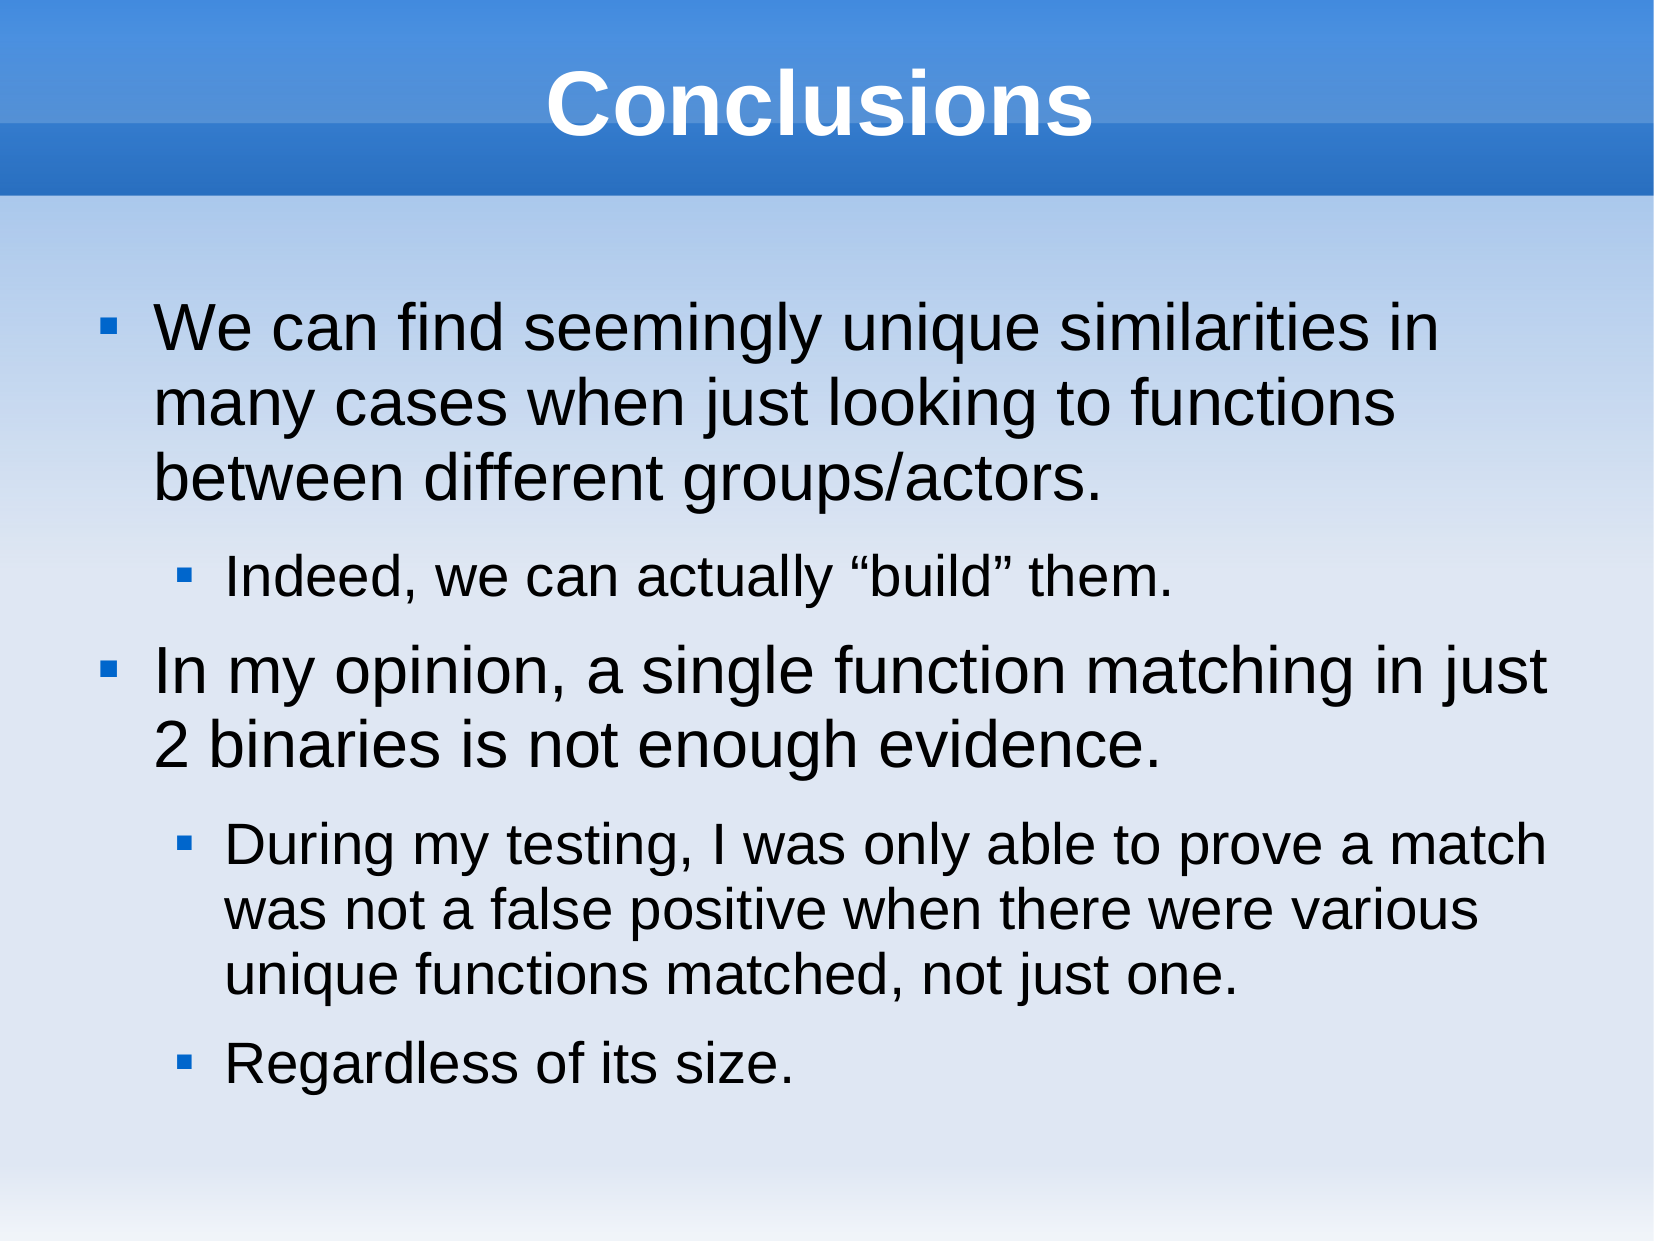

# Conclusions
We can find seemingly unique similarities in many cases when just looking to functions between different groups/actors.
Indeed, we can actually “build” them.
In my opinion, a single function matching in just 2 binaries is not enough evidence.
During my testing, I was only able to prove a match was not a false positive when there were various unique functions matched, not just one.
Regardless of its size.